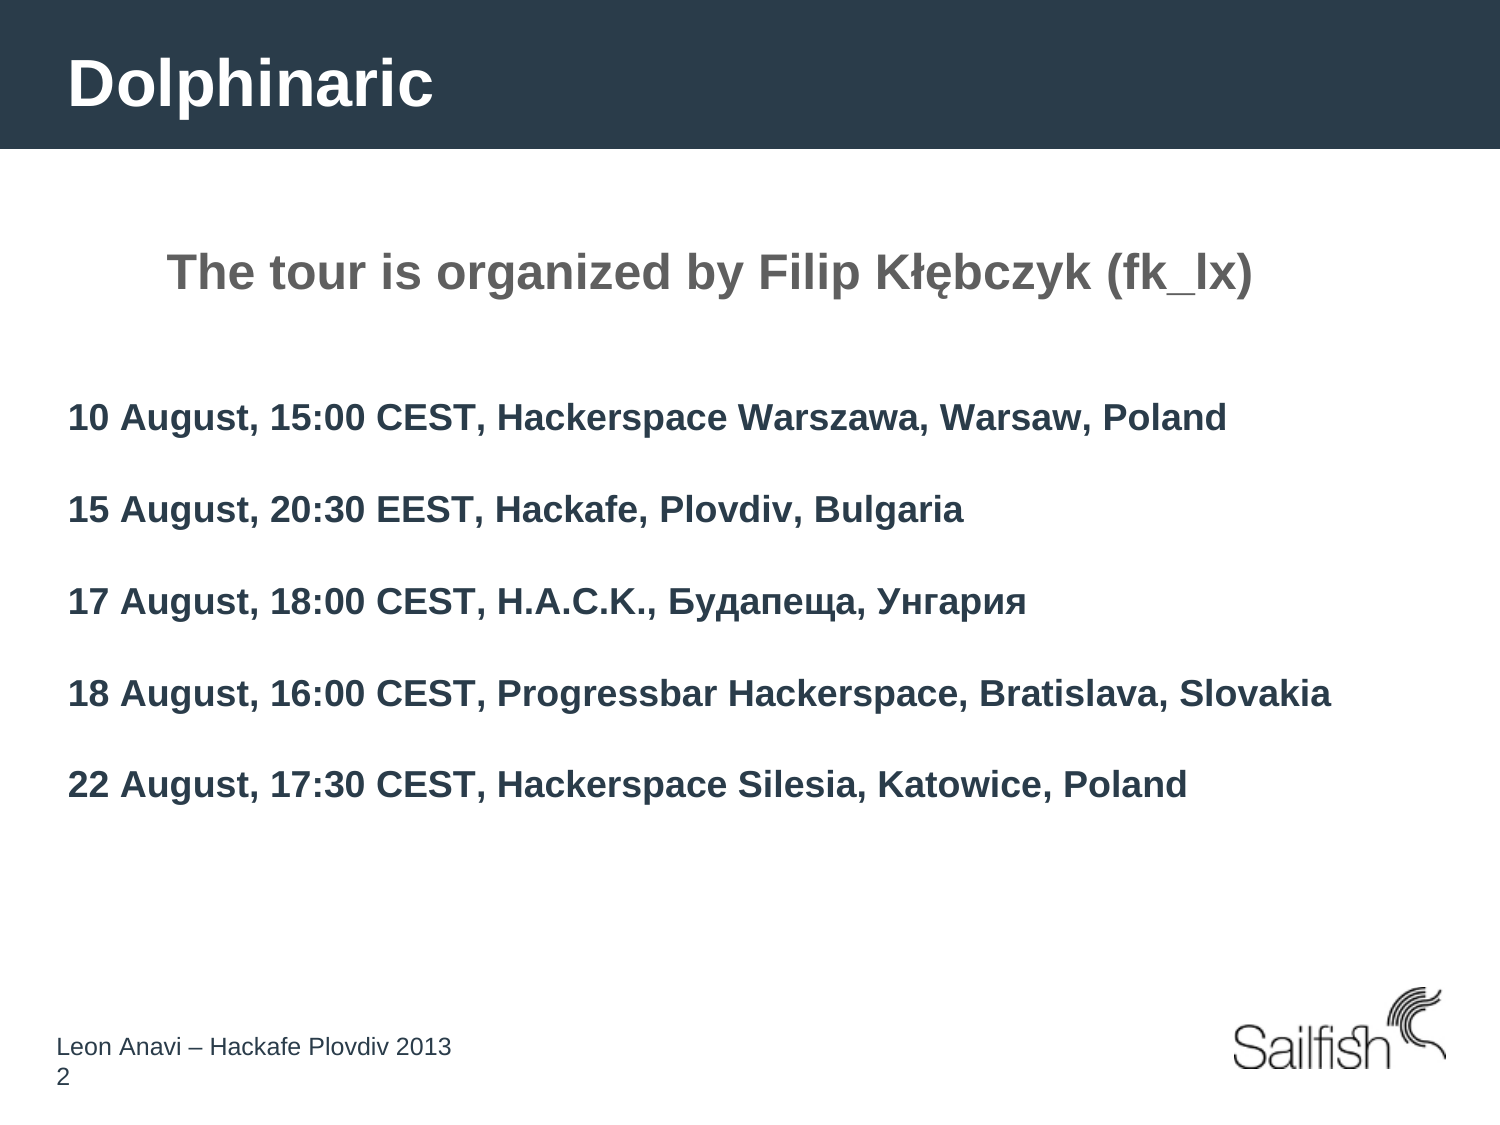

Dolphinaric
The tour is organized by Filip Kłębczyk (fk_lx)
10 August, 15:00 CEST, Hackerspace Warszawa, Warsaw, Poland
15 August, 20:30 EEST, Hackafe, Plovdiv, Bulgaria
17 August, 18:00 CEST, H.A.C.K., Будапеща, Унгария
18 August, 16:00 CEST, Progressbar Hackerspace, Bratislava, Slovakia
22 August, 17:30 CEST, Hackerspace Silesia, Katowice, Poland